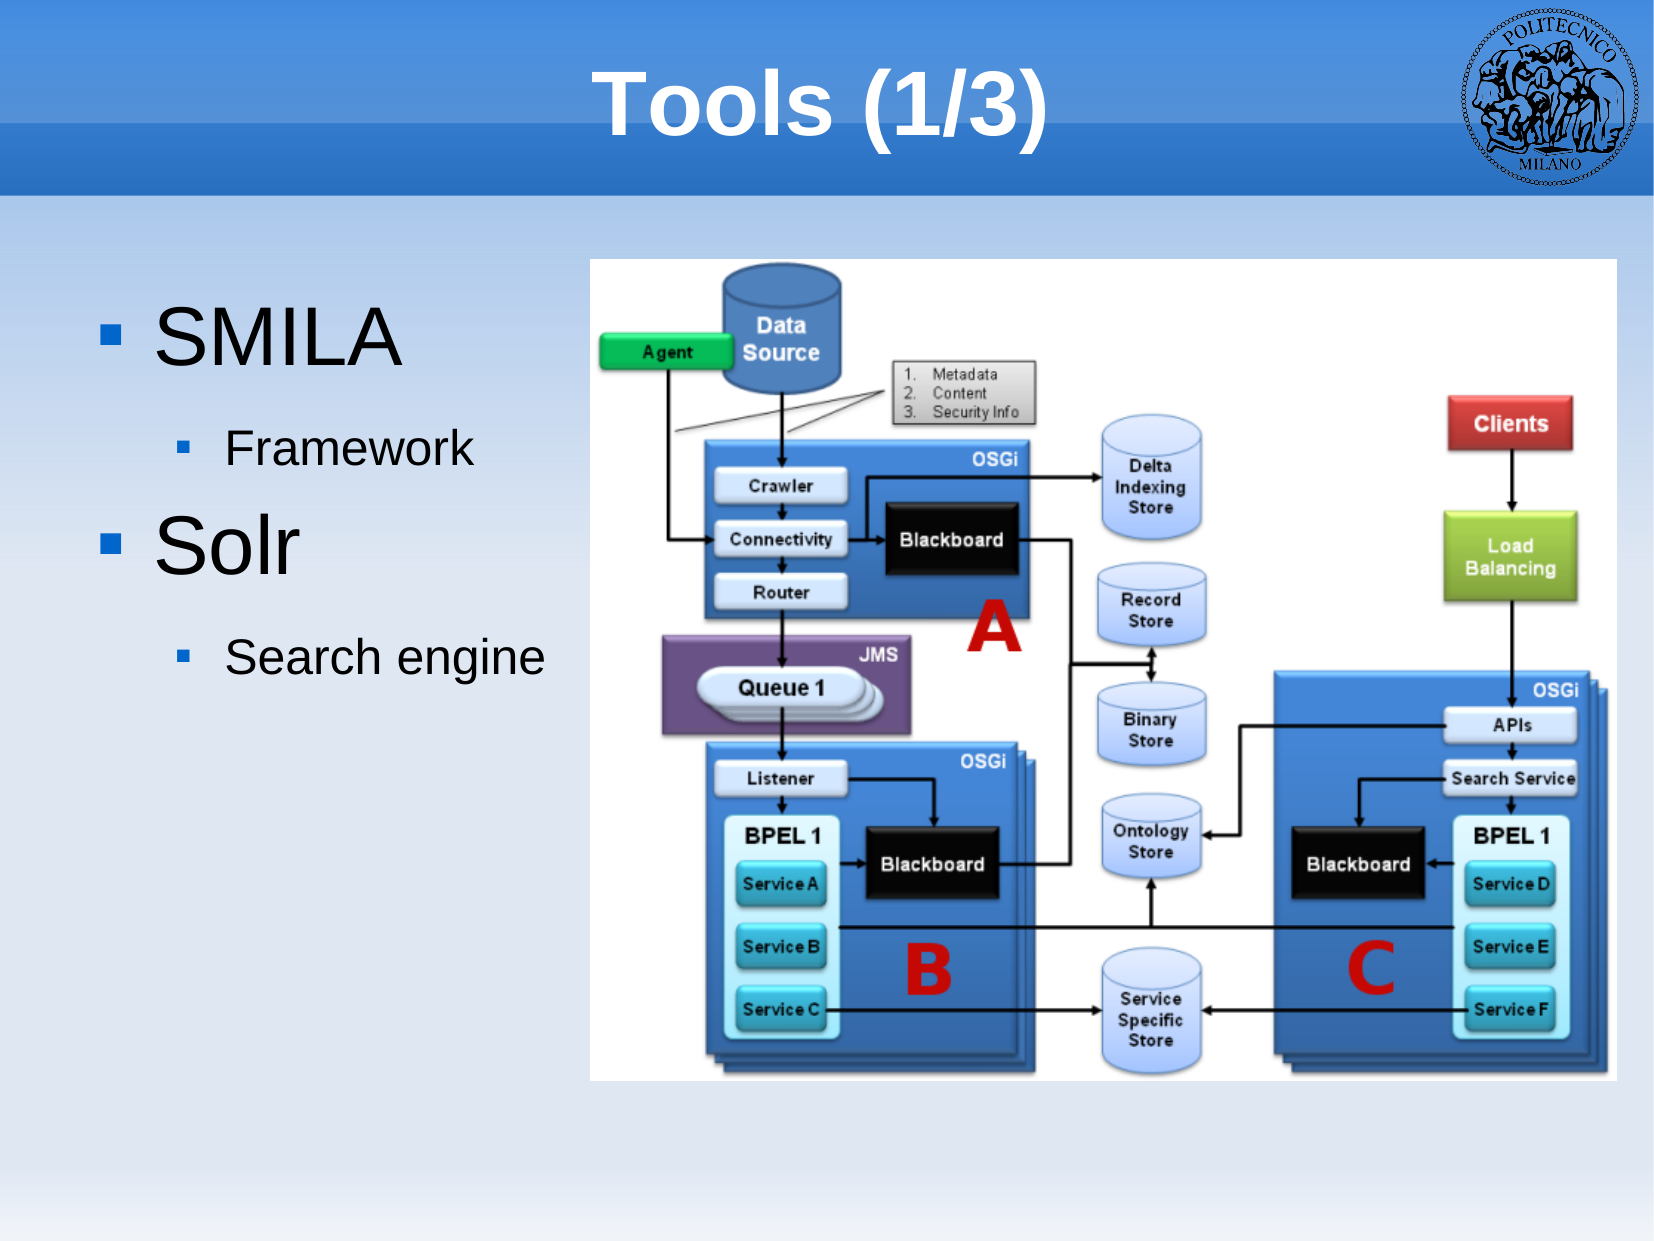

# Tools (1/3)
SMILA
Framework
Solr
Search engine